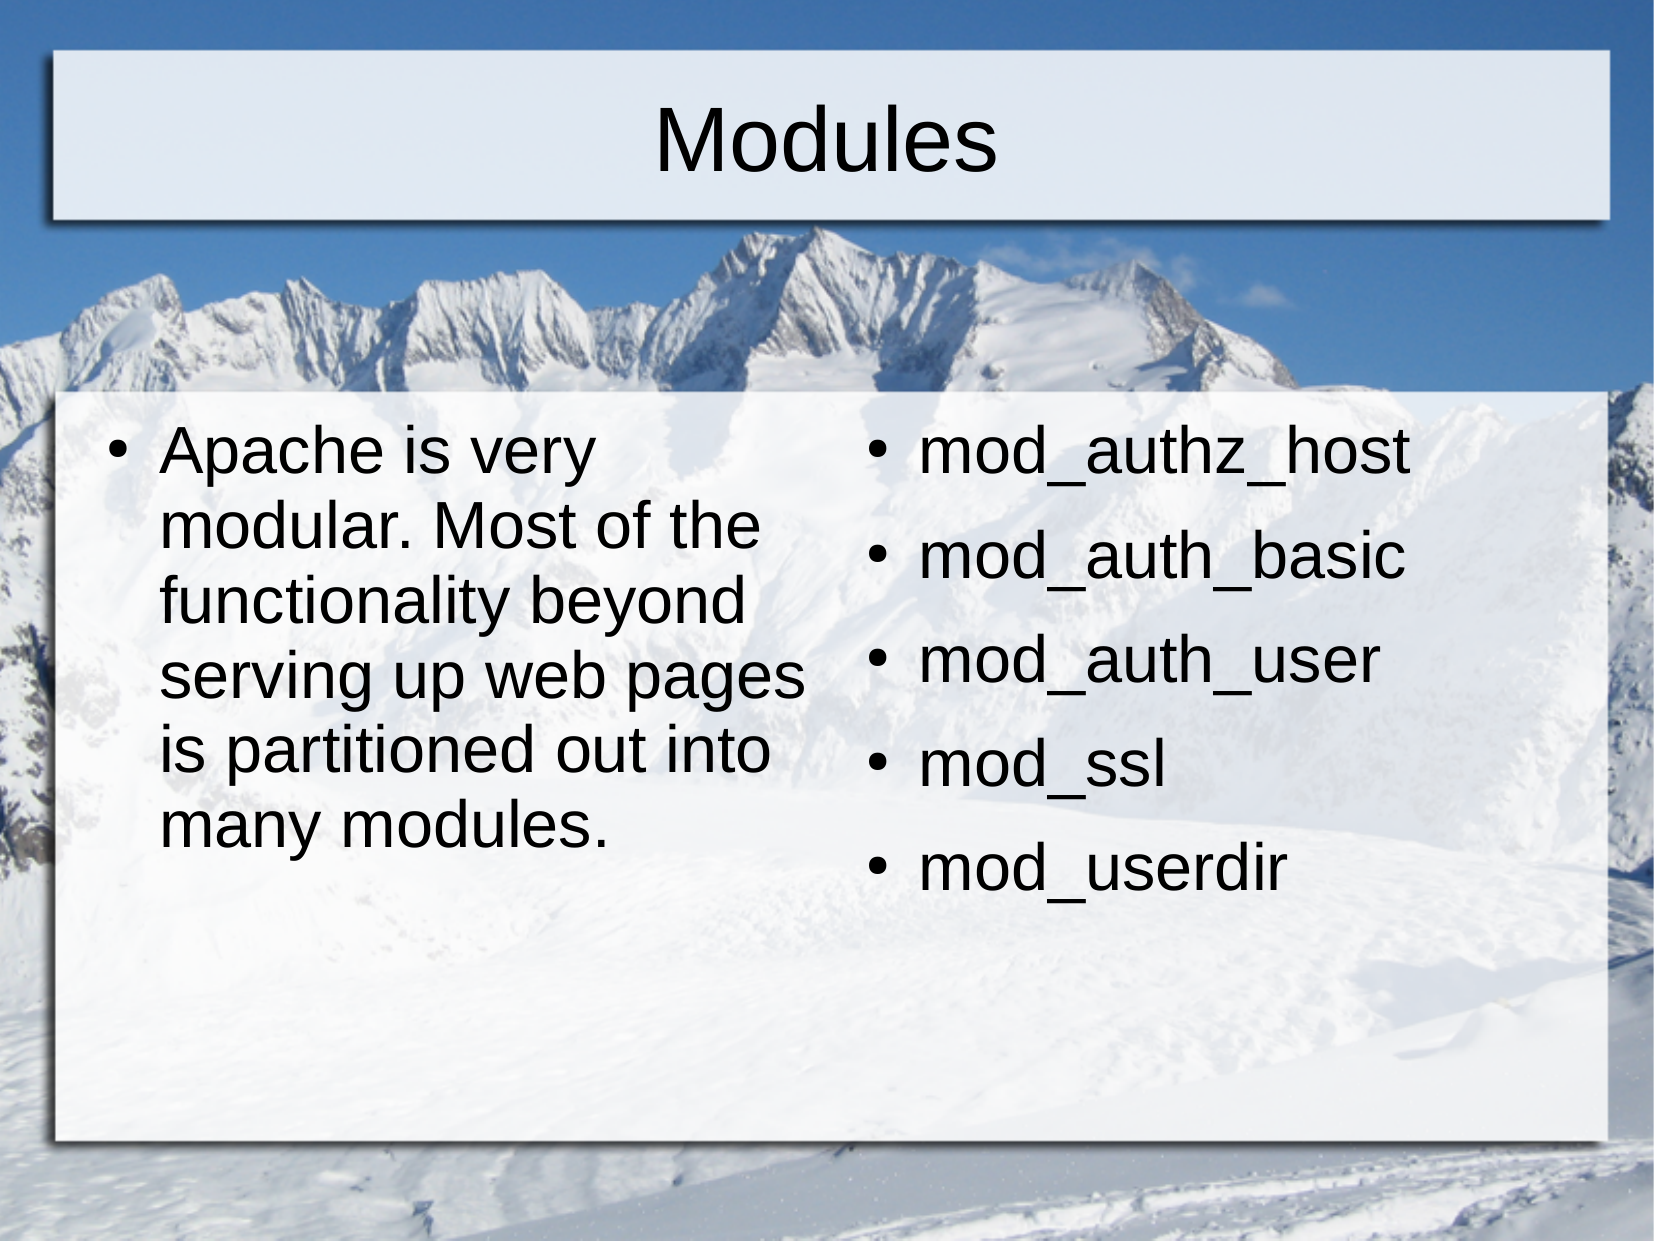

# Modules
Apache is very modular. Most of the functionality beyond serving up web pages is partitioned out into many modules.
mod_authz_host
mod_auth_basic
mod_auth_user
mod_ssl
mod_userdir